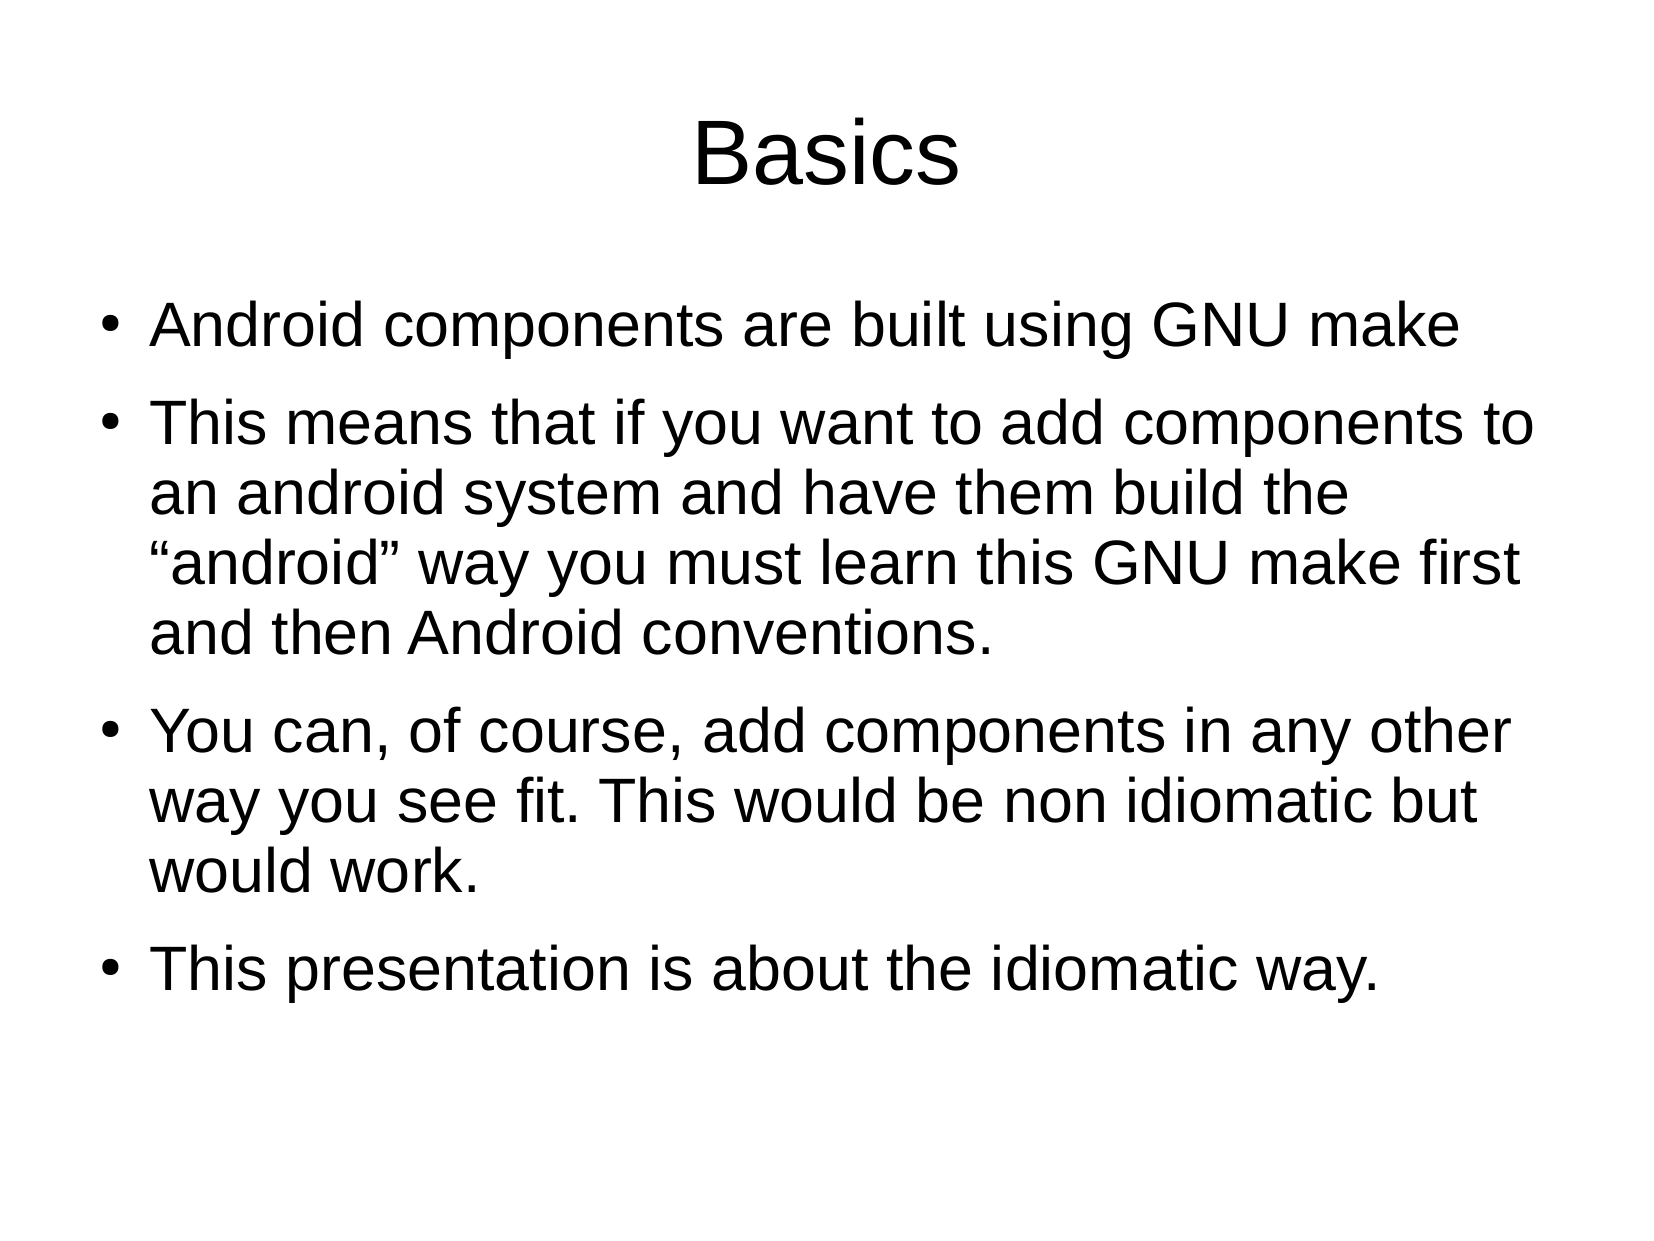

# Basics
Android components are built using GNU make
This means that if you want to add components to an android system and have them build the “android” way you must learn this GNU make first and then Android conventions.
You can, of course, add components in any other way you see fit. This would be non idiomatic but would work.
This presentation is about the idiomatic way.